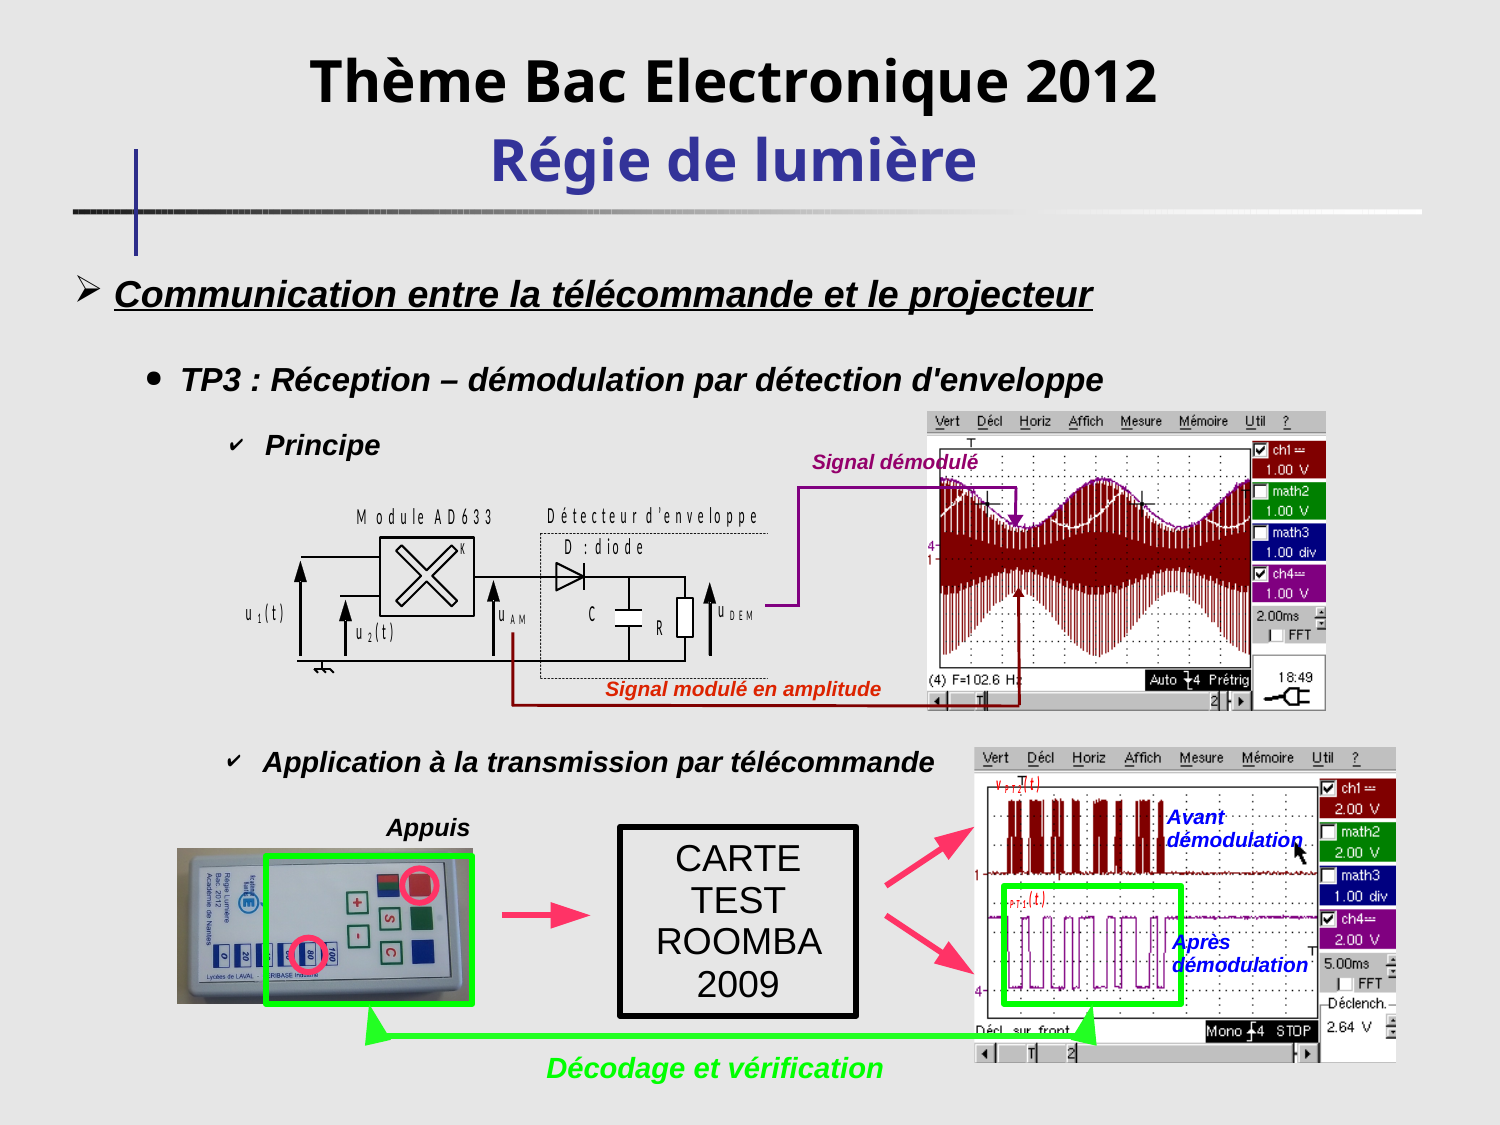

Thème Bac Electronique 2012
Régie de lumière
 Communication entre la télécommande et le projecteur
TP3 : Réception – démodulation par détection d'enveloppe
Principe
Signal démodulé
Signal modulé en amplitude
Application à la transmission par télécommande
Avant démodulation
Appuis
CARTE TEST ROOMBA 2009
Décodage et vérification
Après démodulation